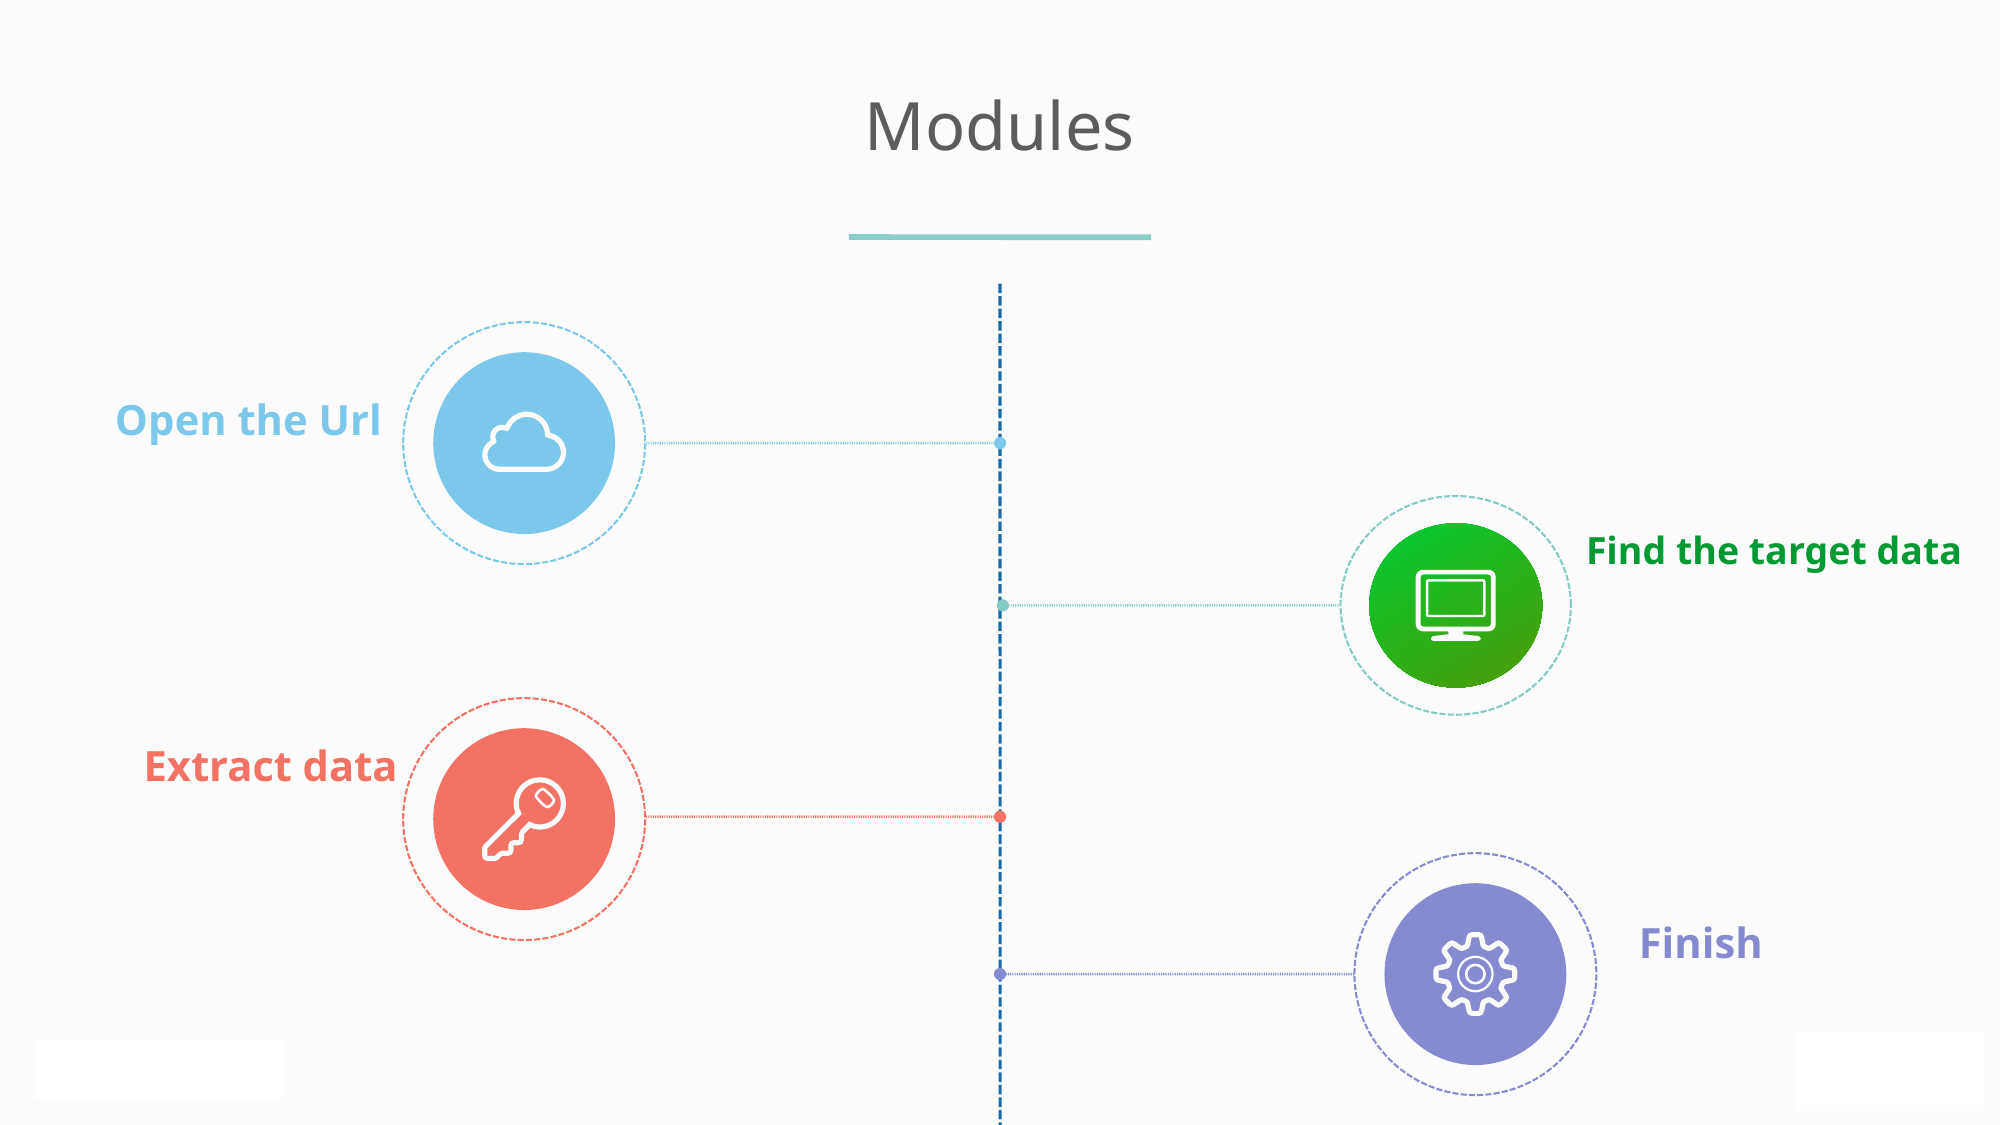

Modules
Open the Url
Find the target data
Extract data
Finish
IT Department